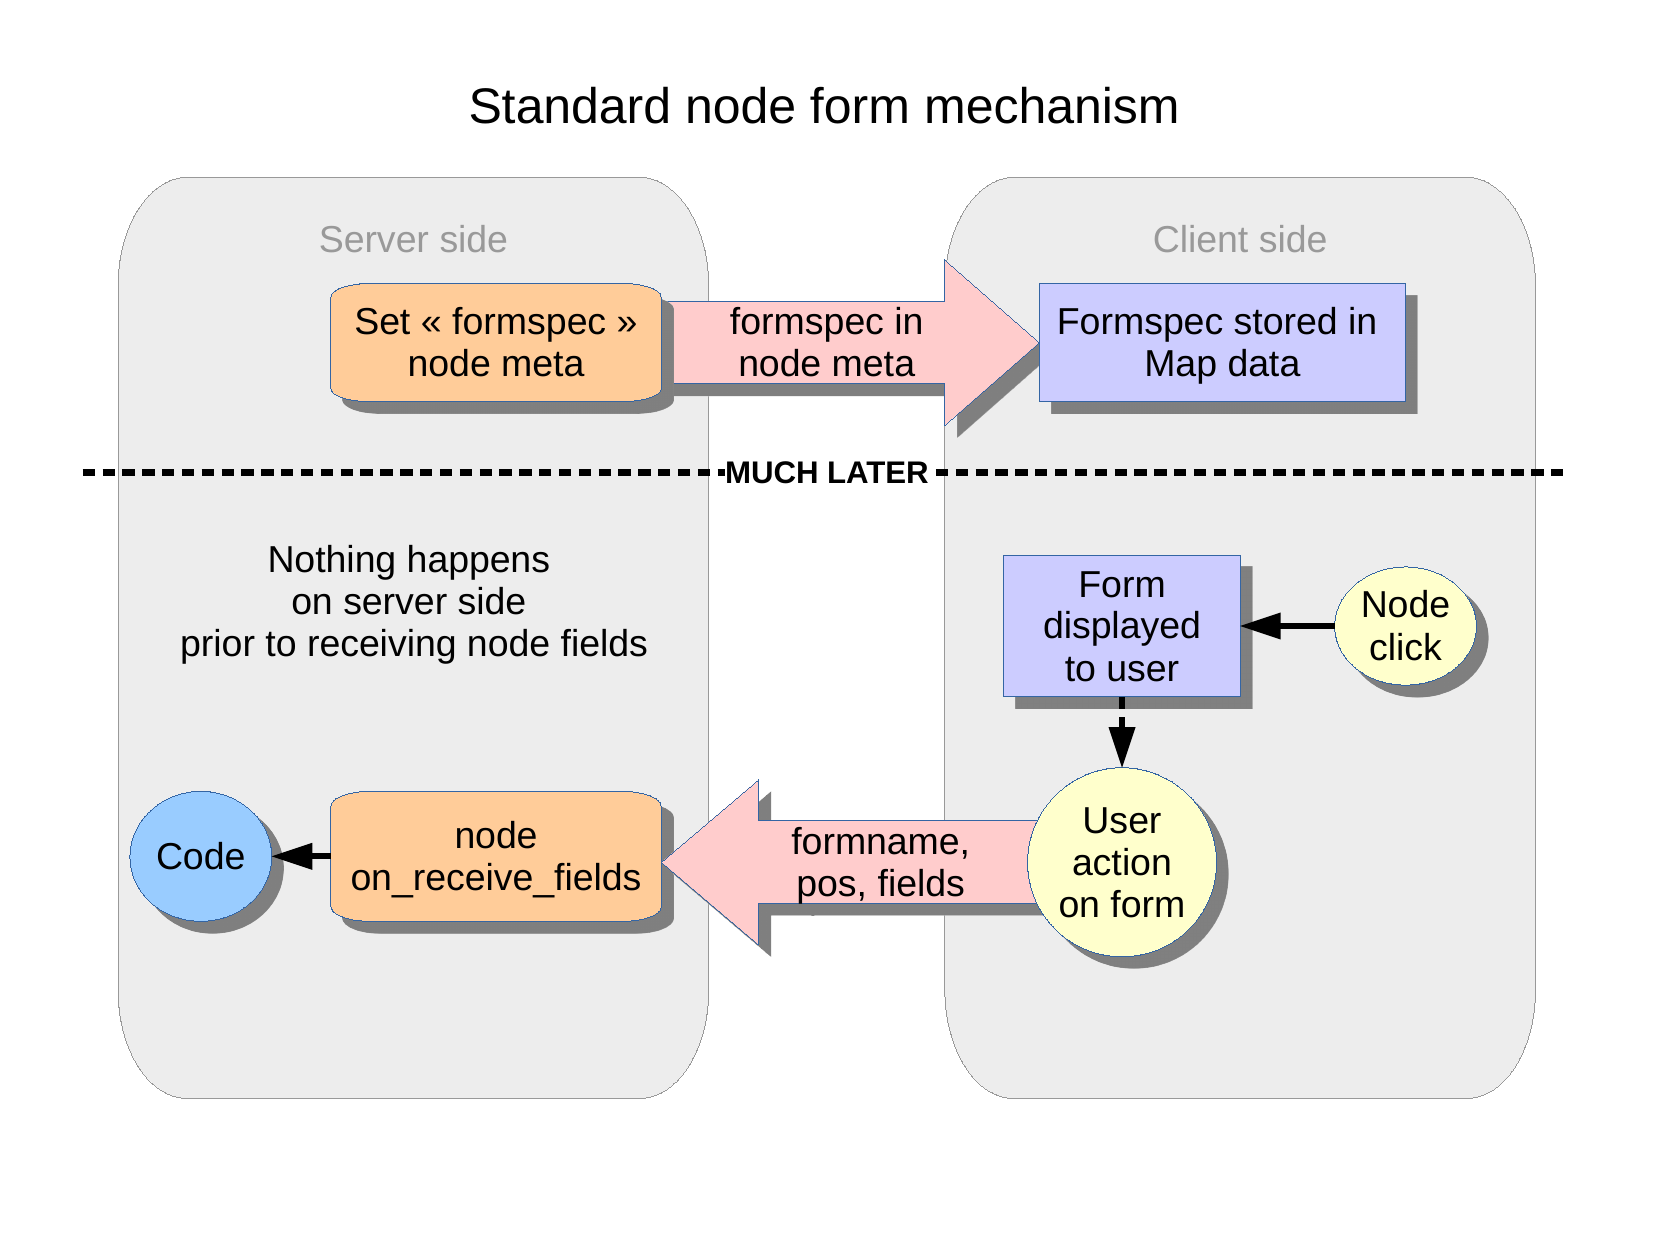

Standard node form mechanism
Server side
Client side
formspec in
node meta
Set « formspec »
node meta
Formspec stored in
Map data
MUCH LATER
Nothing happens
on server side
prior to receiving node fields
Form
displayed
to user
Node
click
User
action
on form
formname,
pos, fields
Code
node
on_receive_fields